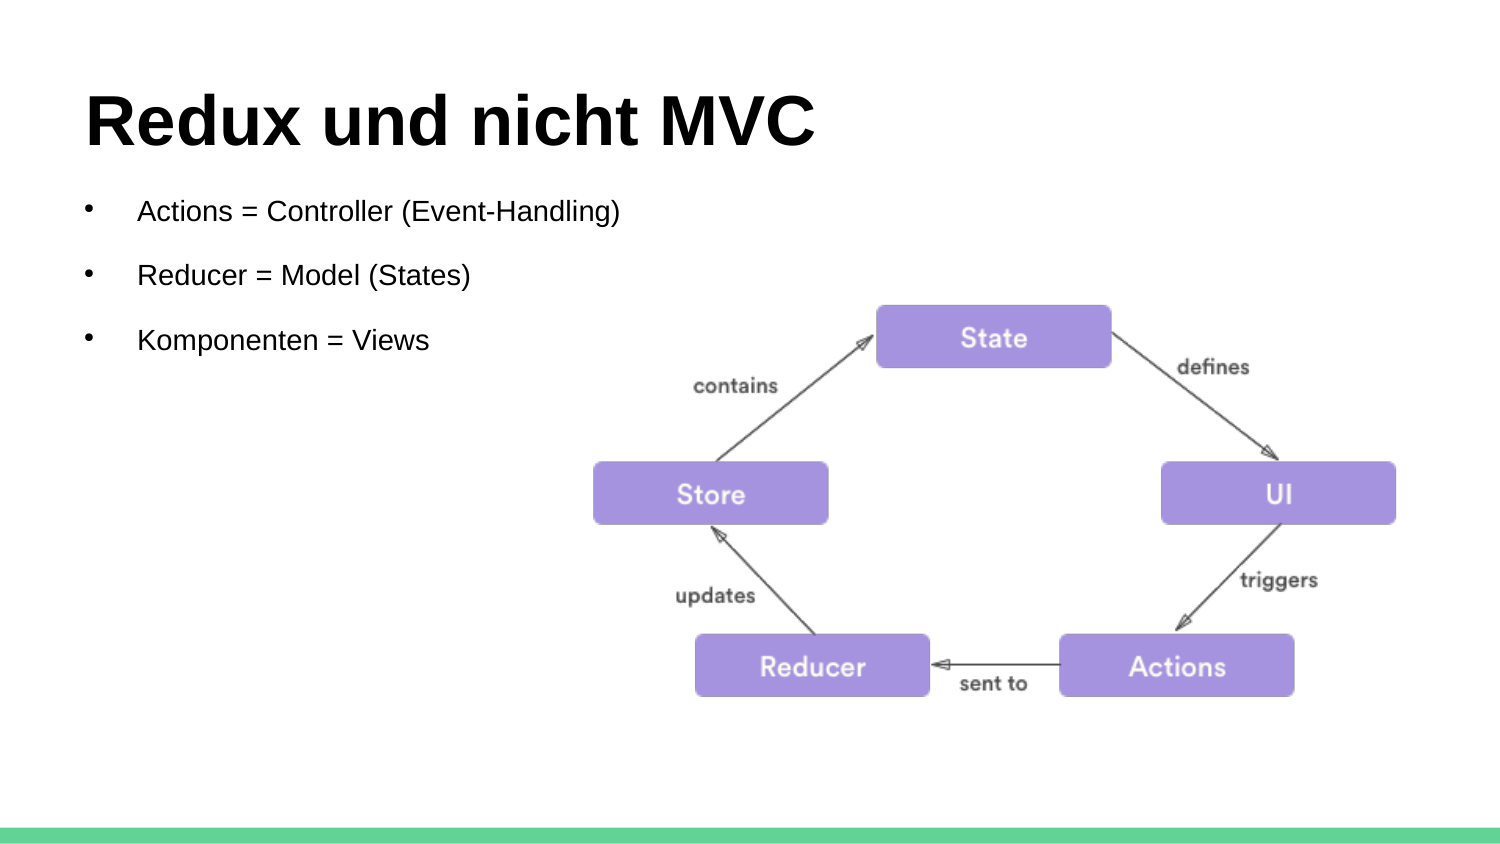

Redux und nicht MVC
# Actions = Controller (Event-Handling)
Reducer = Model (States)
Komponenten = Views